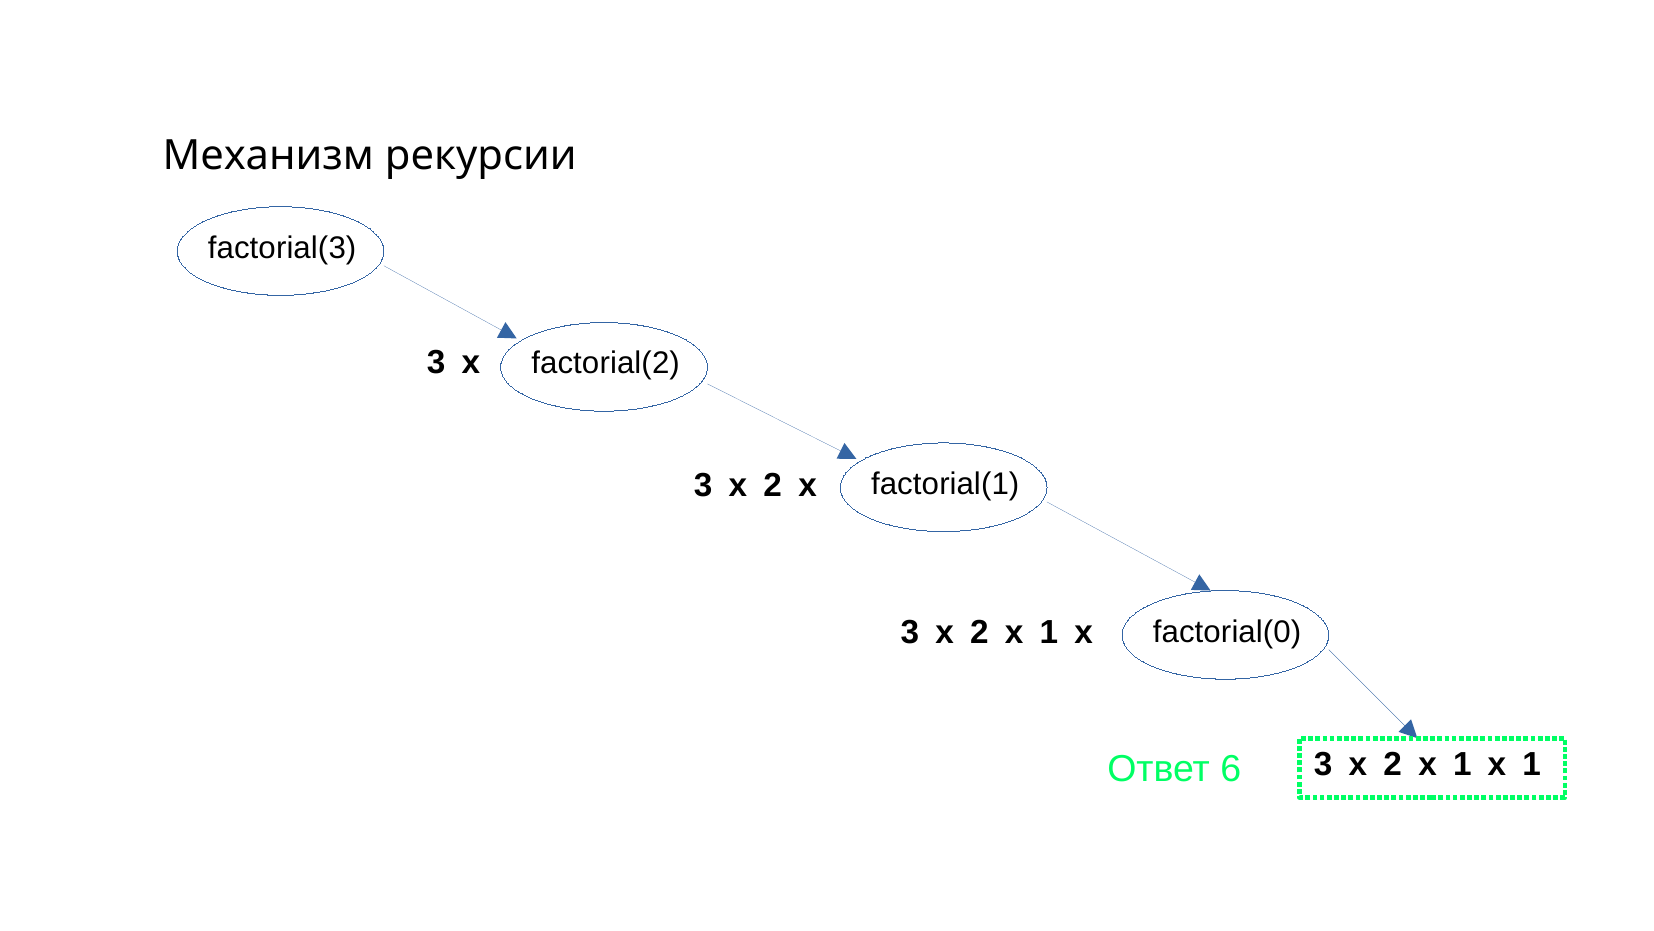

Механизм рекурсии
factorial(3)
factorial(2)
3 x
factorial(1)
3 x 2 x
factorial(0)
3 x 2 x 1 x
3 x 2 x 1 x 1
Ответ 6